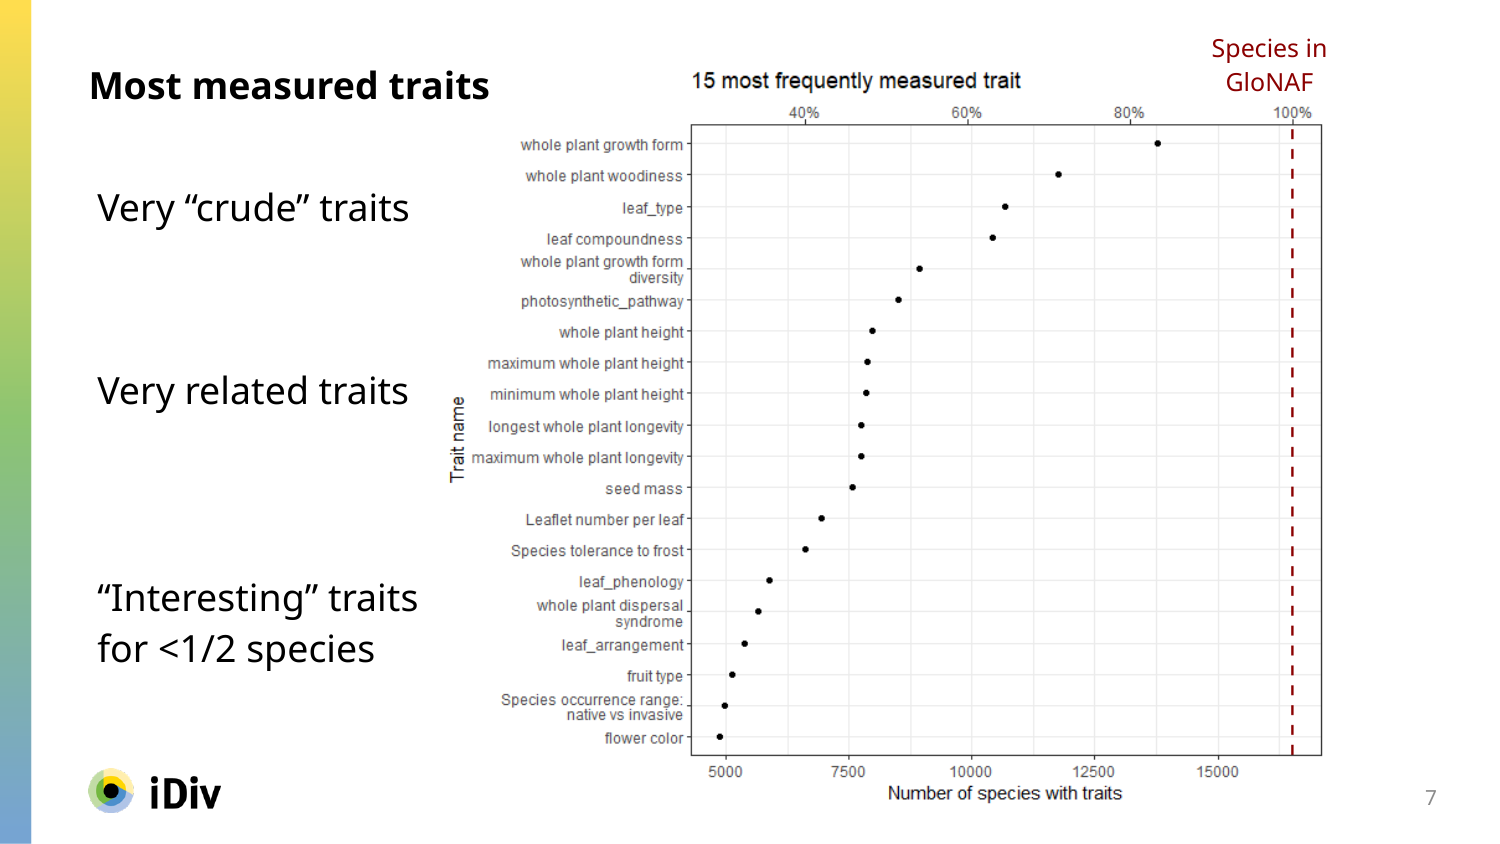

Species in
GloNAF
# Most measured traits
Very “crude” traits
Very related traits
“Interesting” traits for <1/2 species